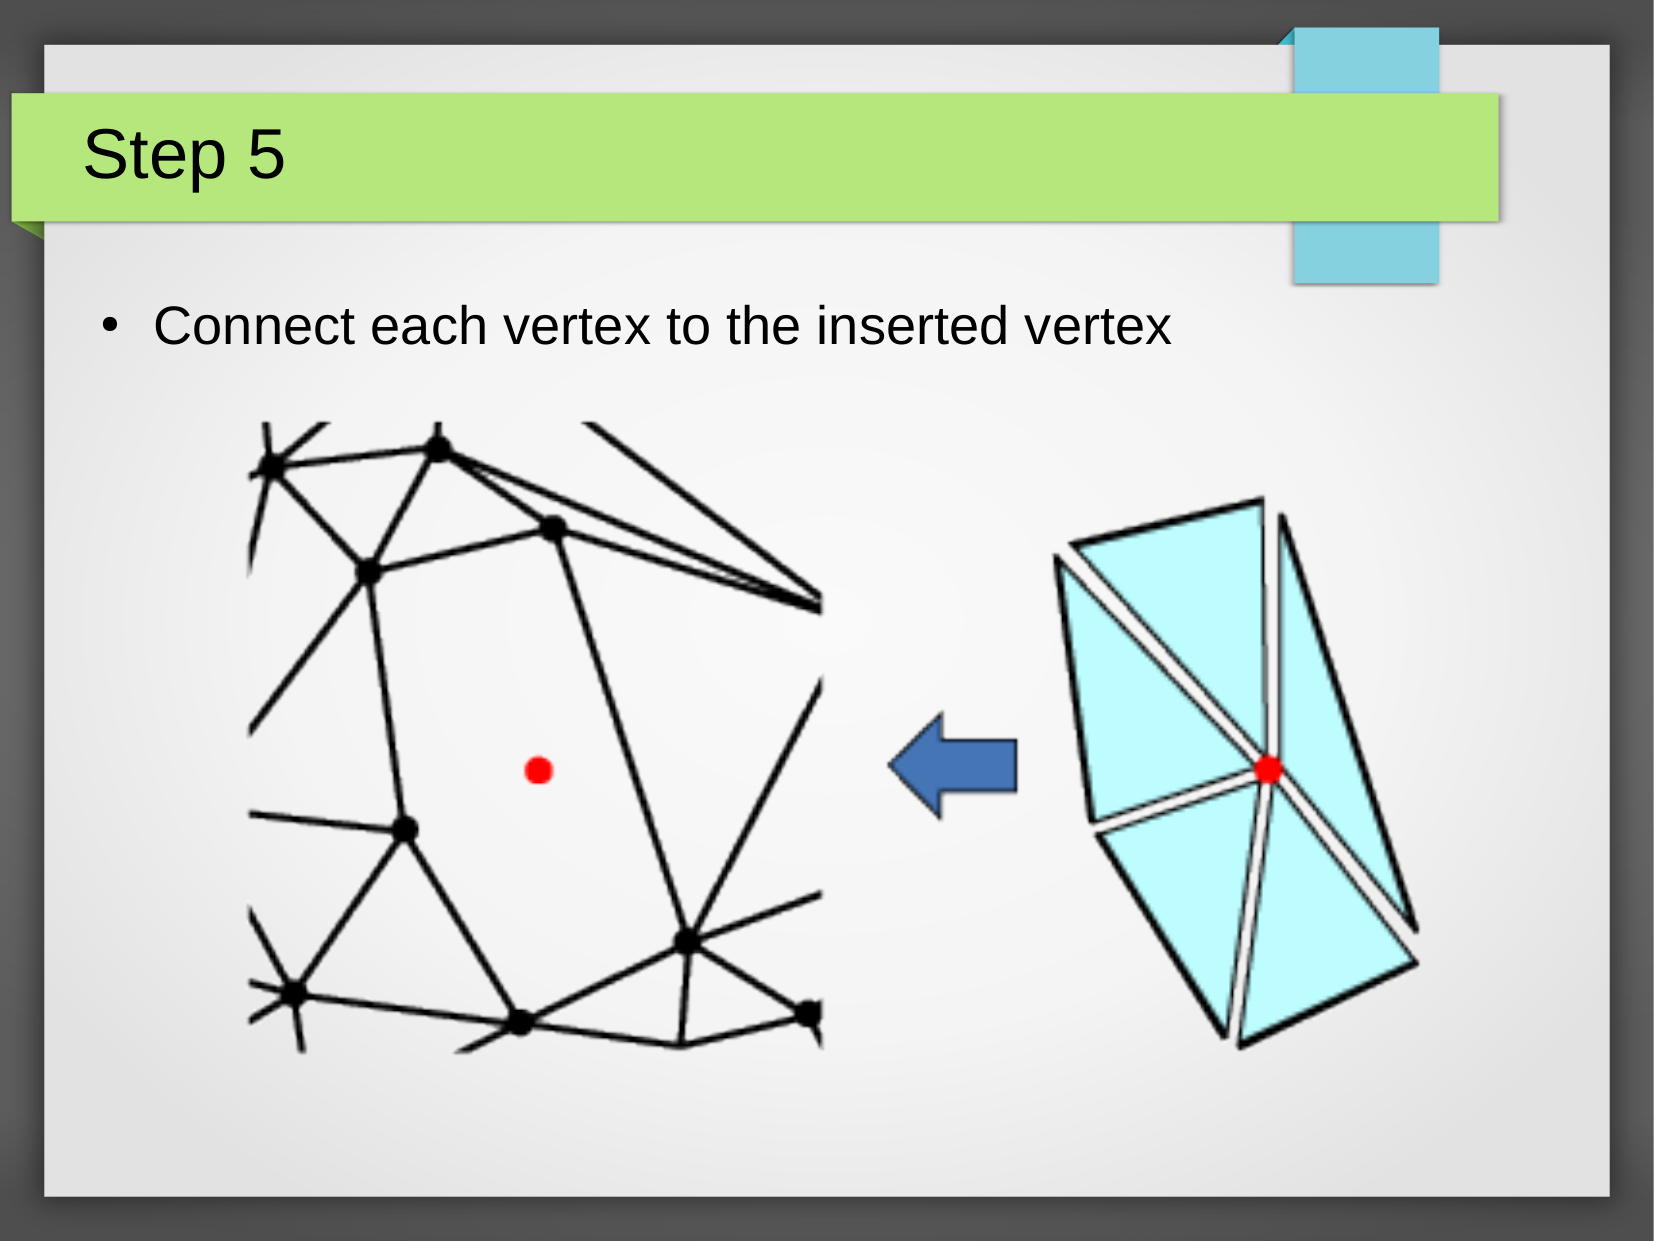

# Step 5
Connect each vertex to the inserted vertex